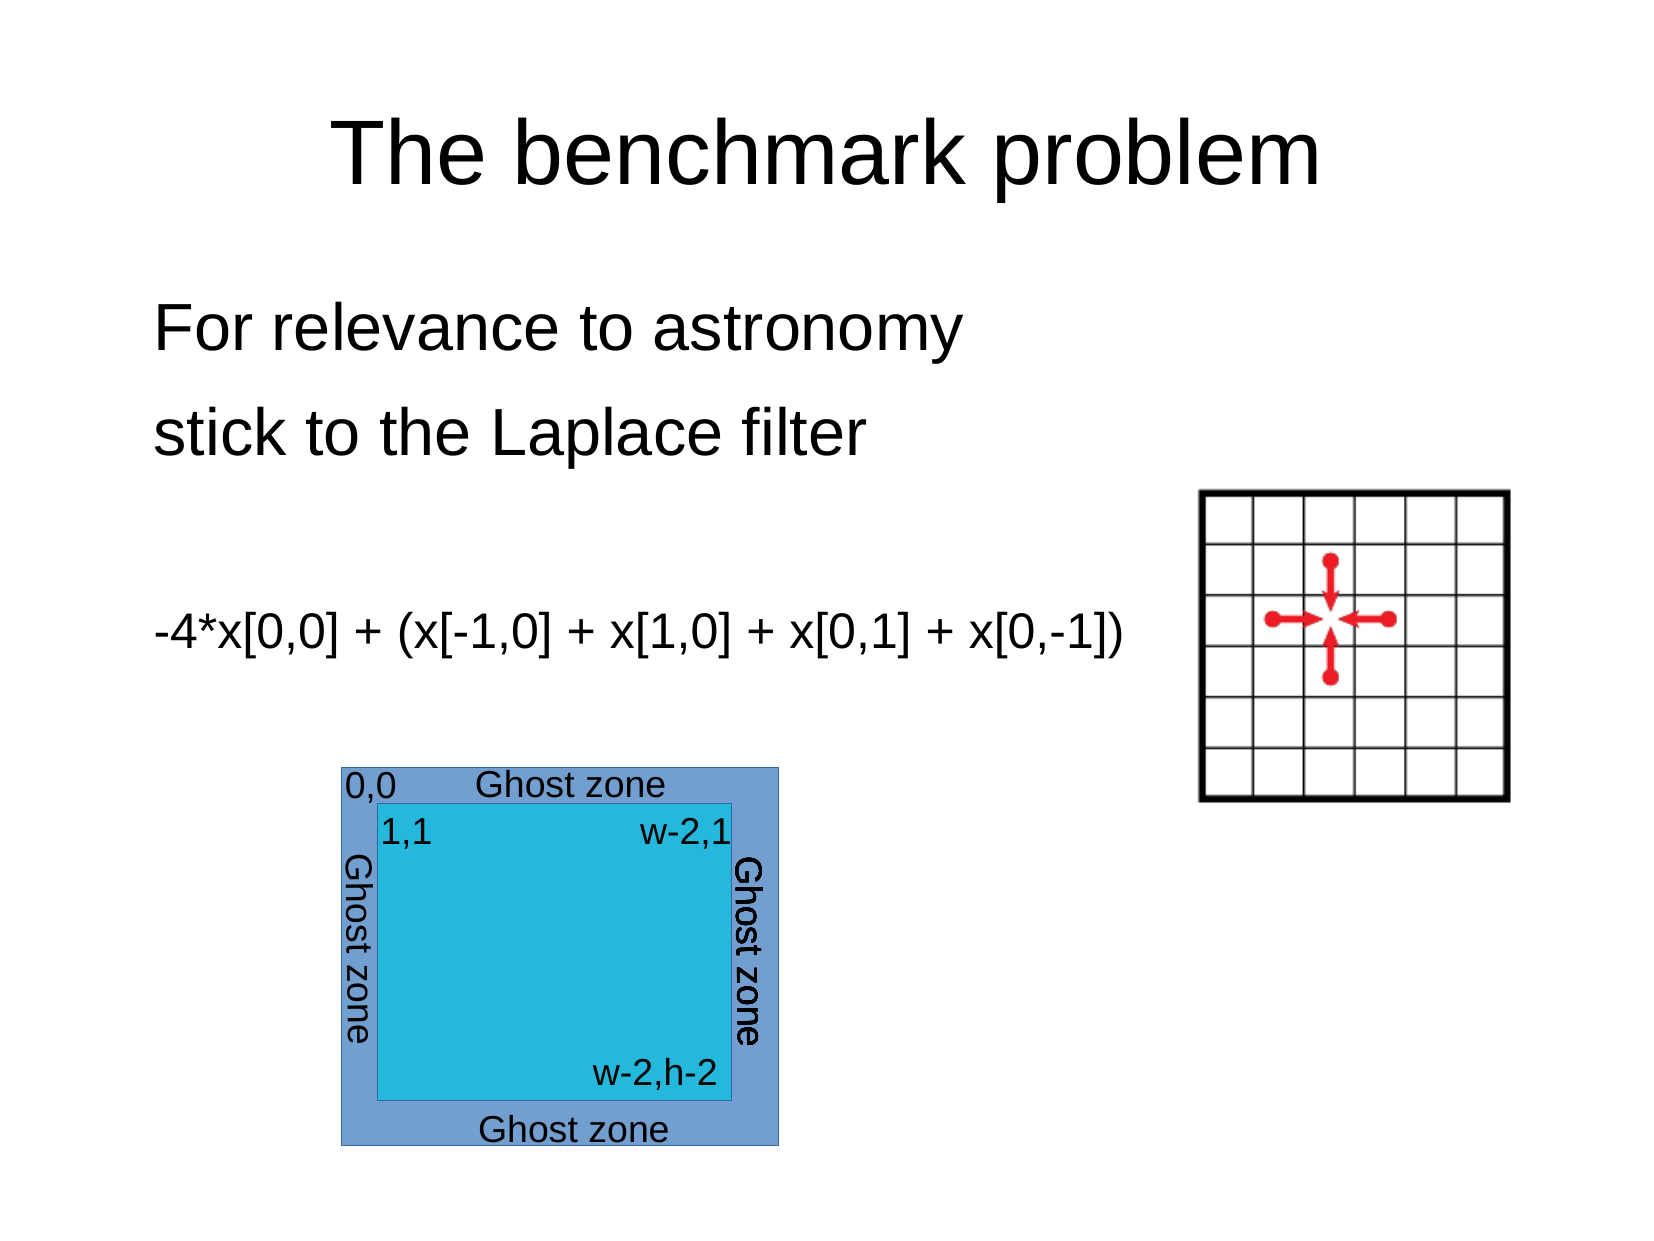

# The benchmark problem
For relevance to astronomy
stick to the Laplace filter
-4*x[0,0] + (x[-1,0] + x[1,0] + x[0,1] + x[0,-1])
Ghost zone
0,0
1,1
w-2,1
Ghost zone
Ghost zone
Ghost zone
Ghost zone
Ghost zone
Ghost zone
Ghost zone
Ghost zone
w-2,h-2
Ghost zone